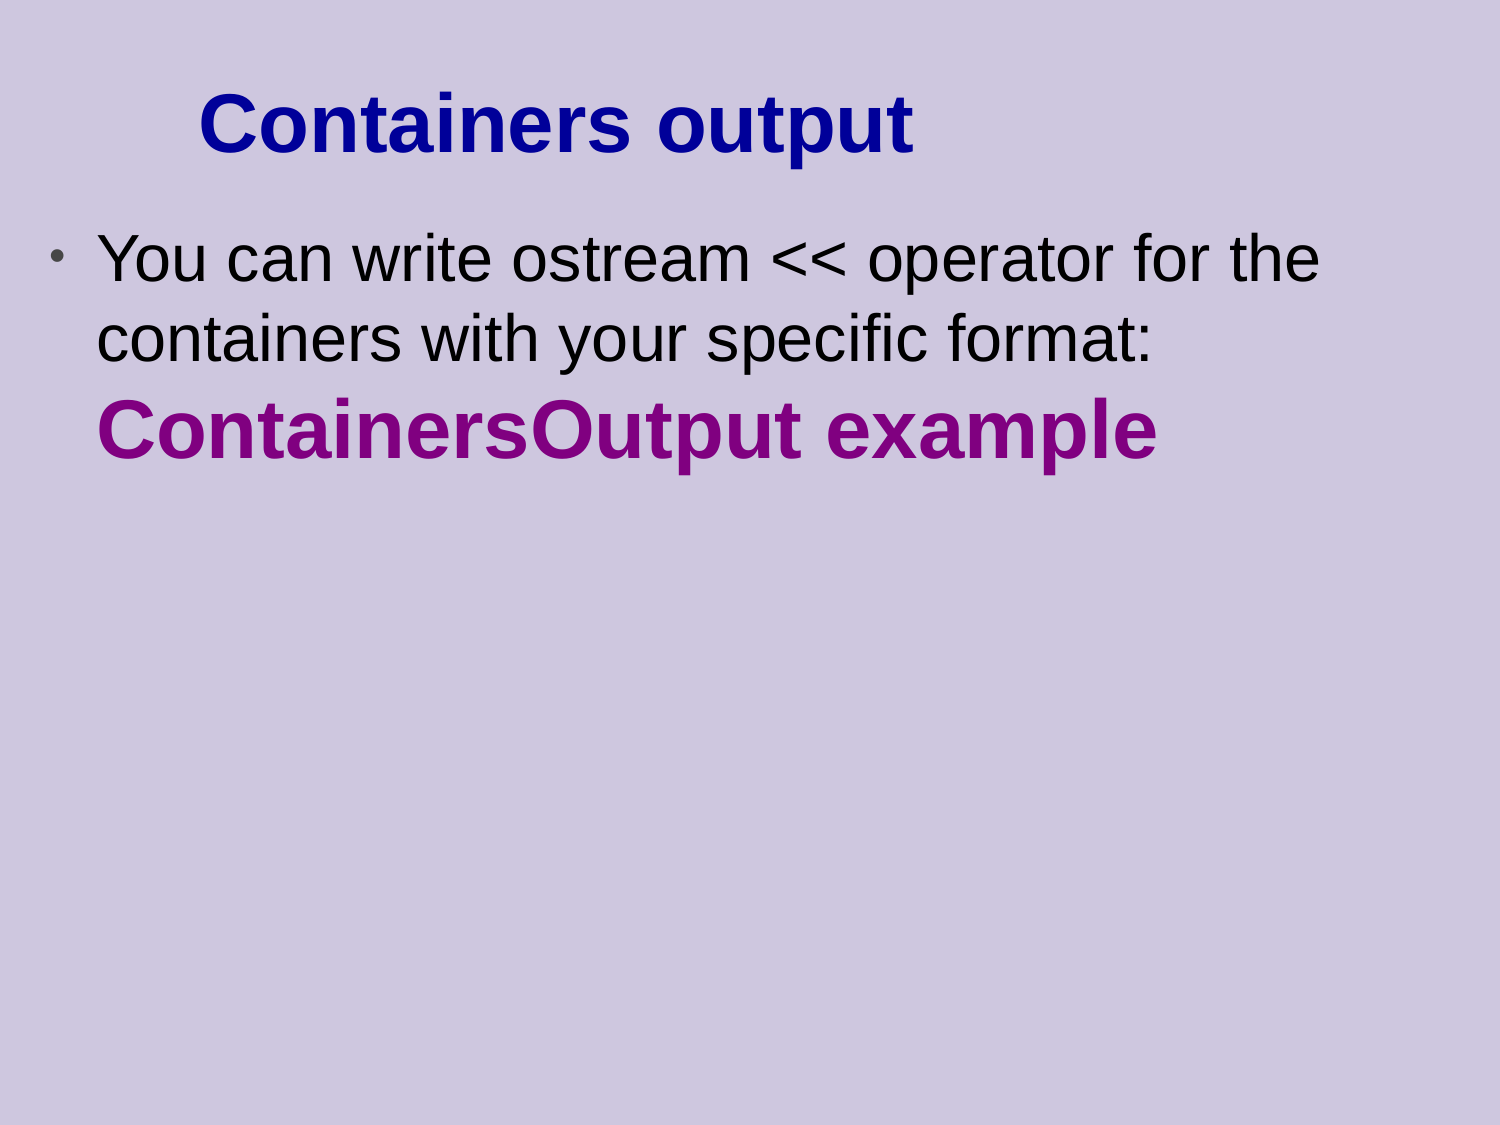

# Containers output
You can write ostream << operator for the containers with your specific format: ContainersOutput example